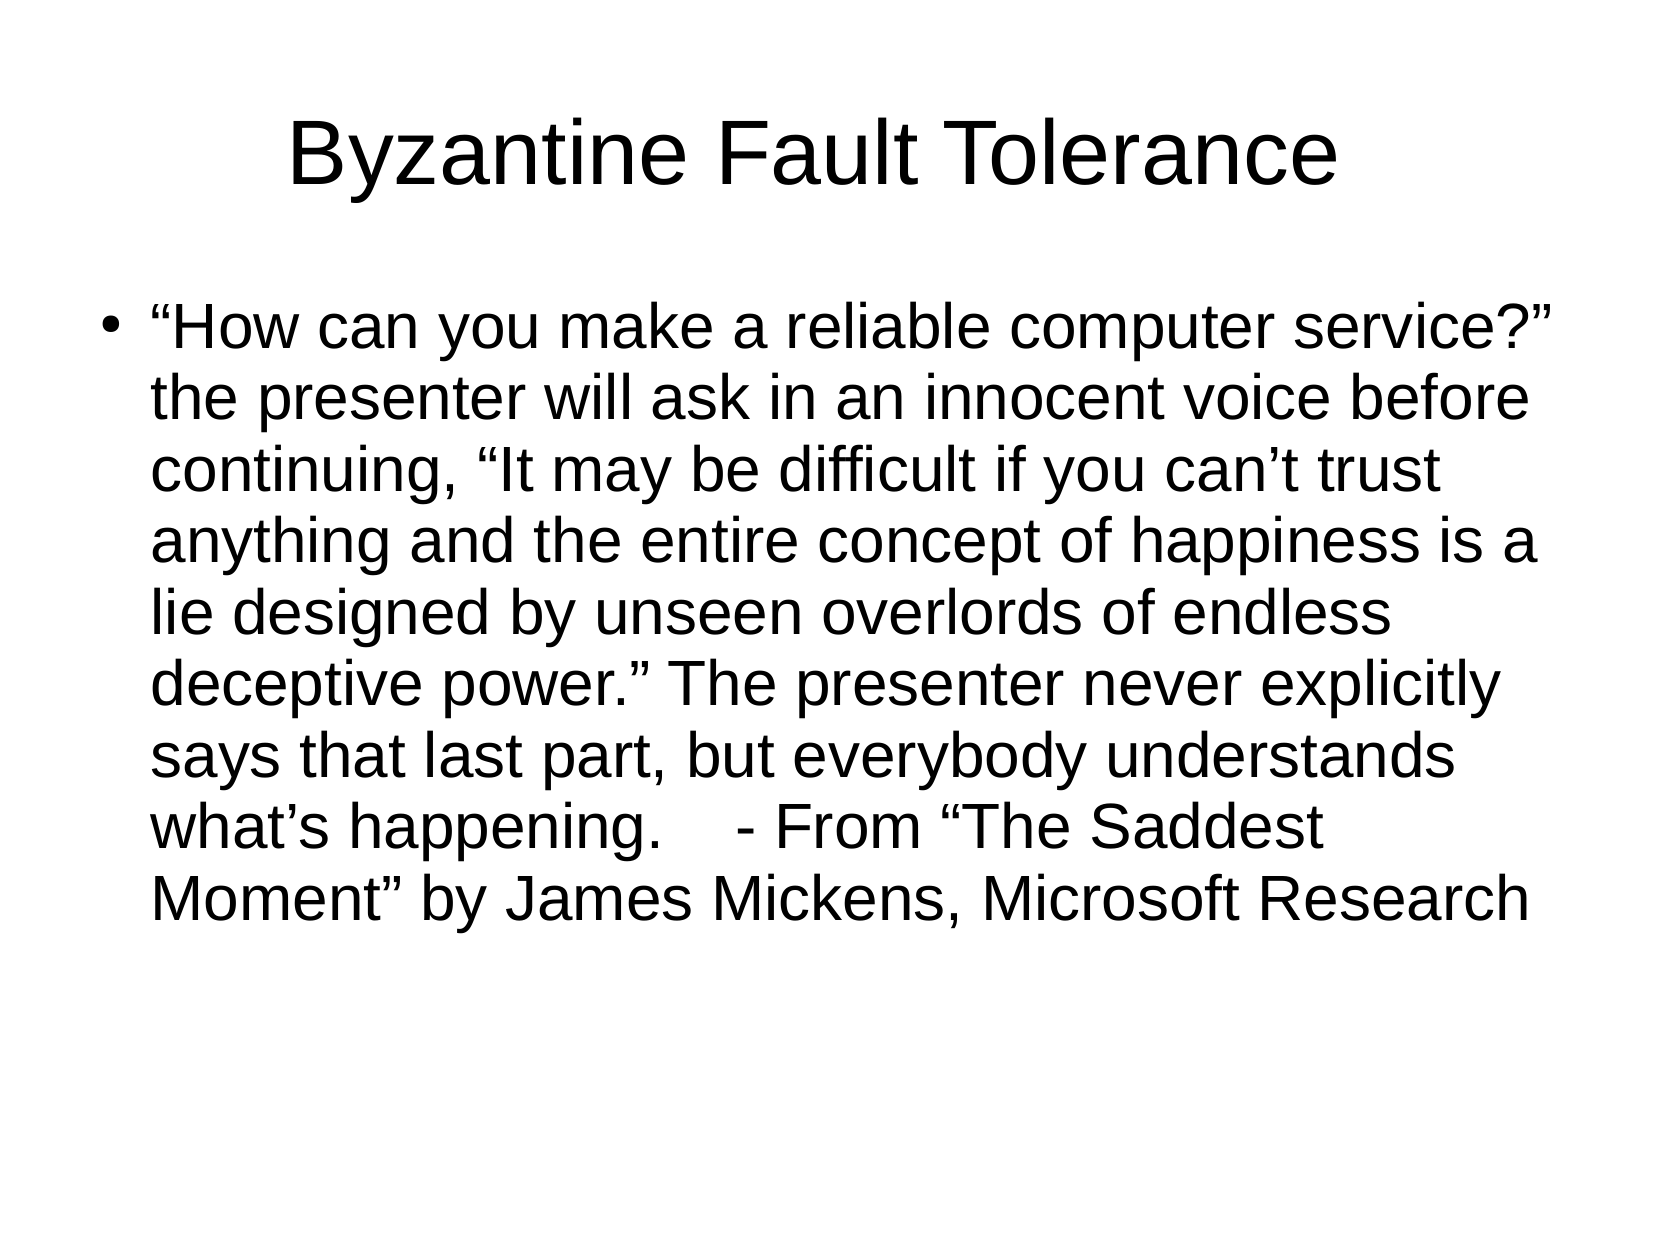

# Byzantine Fault Tolerance
“How can you make a reliable computer service?” the presenter will ask in an innocent voice before continuing, “It may be difficult if you can’t trust anything and the entire concept of happiness is a lie designed by unseen overlords of endless deceptive power.” The presenter never explicitly says that last part, but everybody understands what’s happening. - From “The Saddest Moment” by James Mickens, Microsoft Research